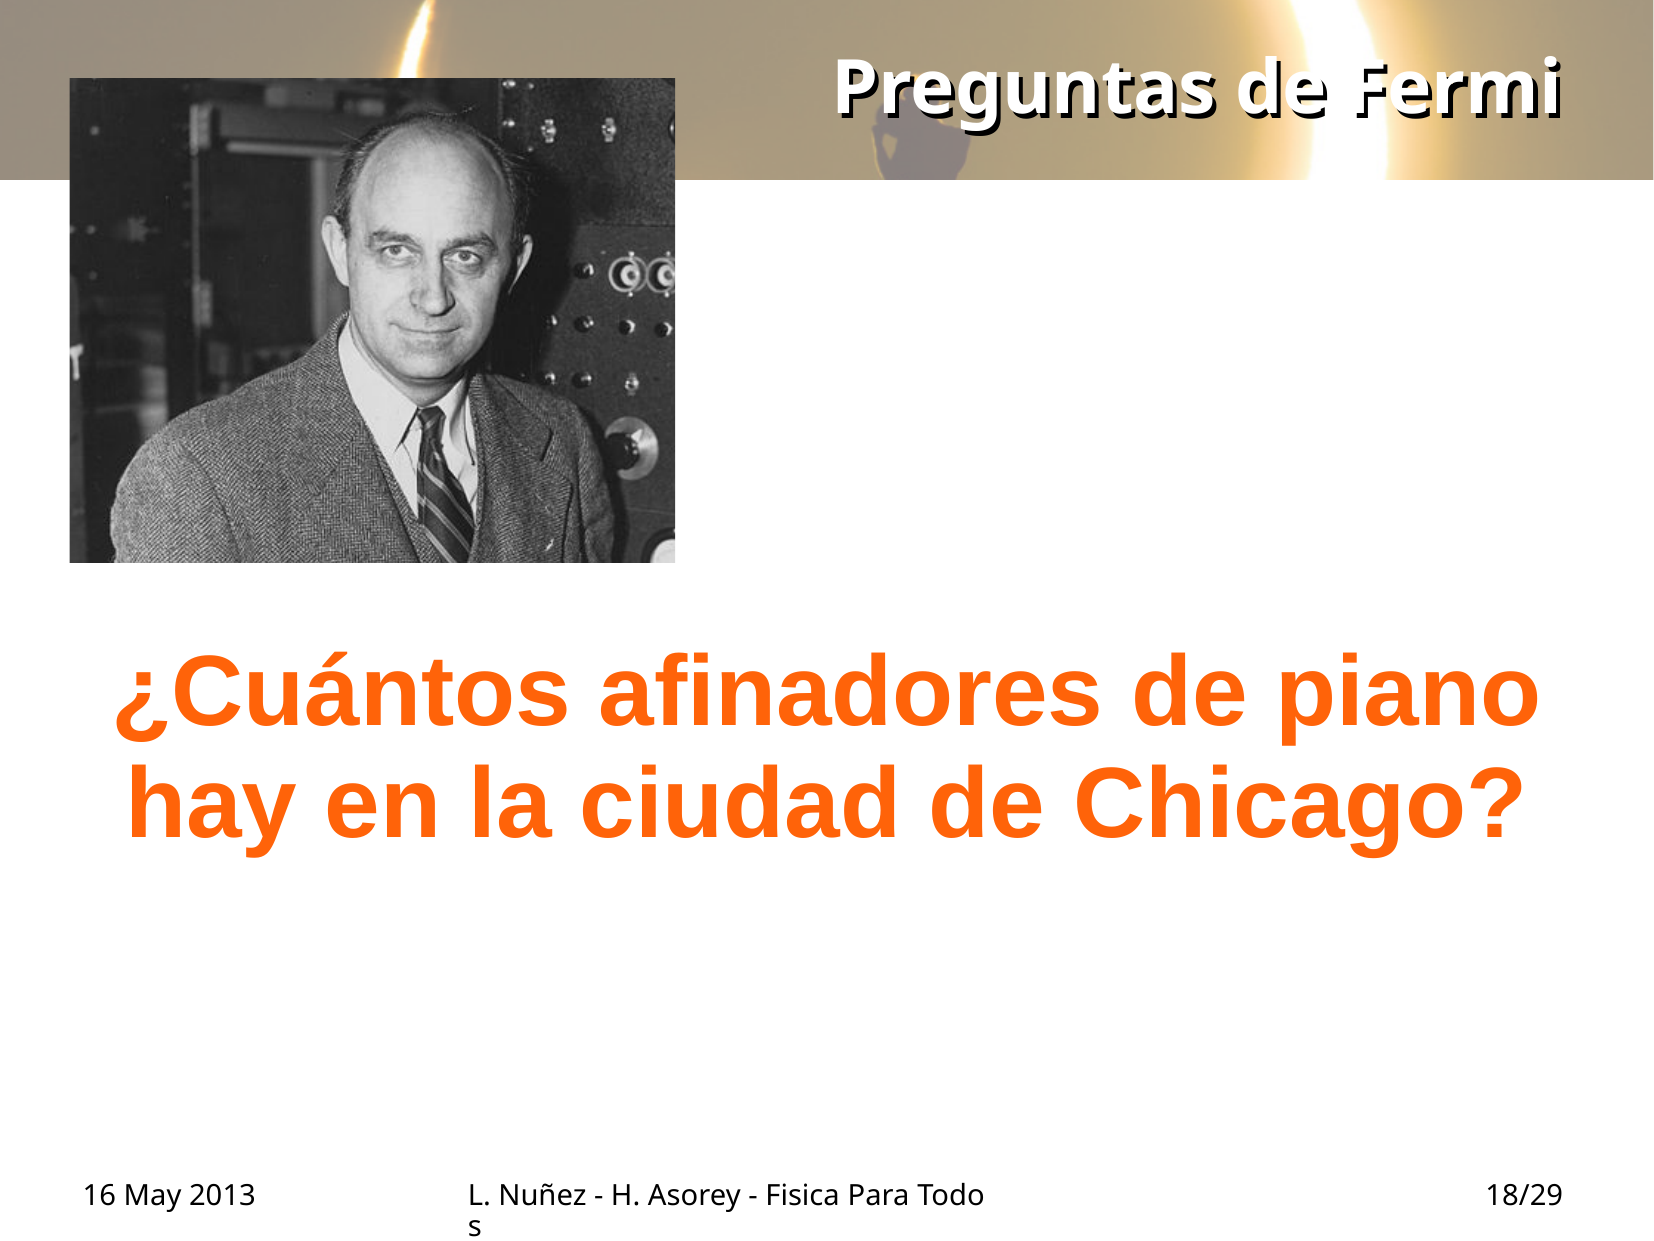

# Preguntas de Fermi
¿Cuántos afinadores de piano hay en la ciudad de Chicago?
16 May 2013
L. Nuñez - H. Asorey - Fisica Para Todos
18